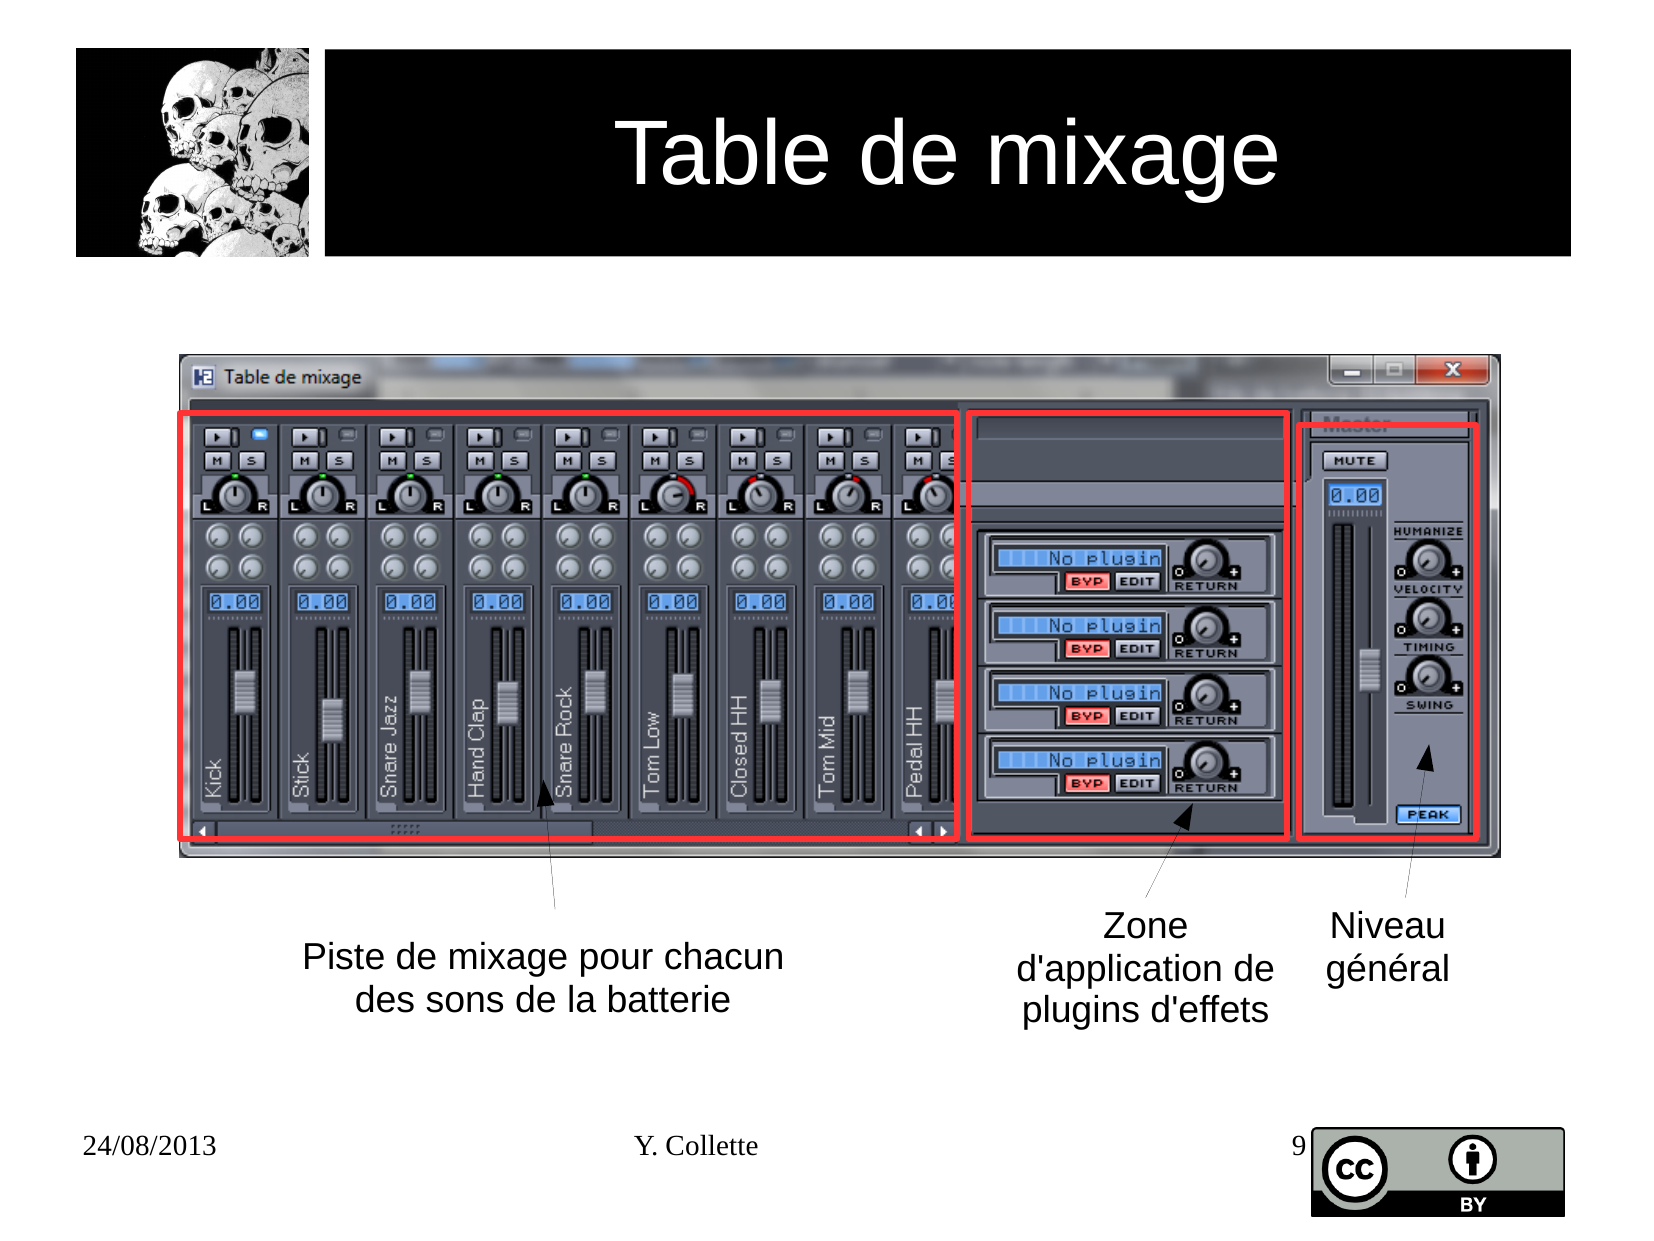

# Table de mixage
Zone d'application de plugins d'effets
Niveau général
Piste de mixage pour chacun des sons de la batterie
Y. Collette
9